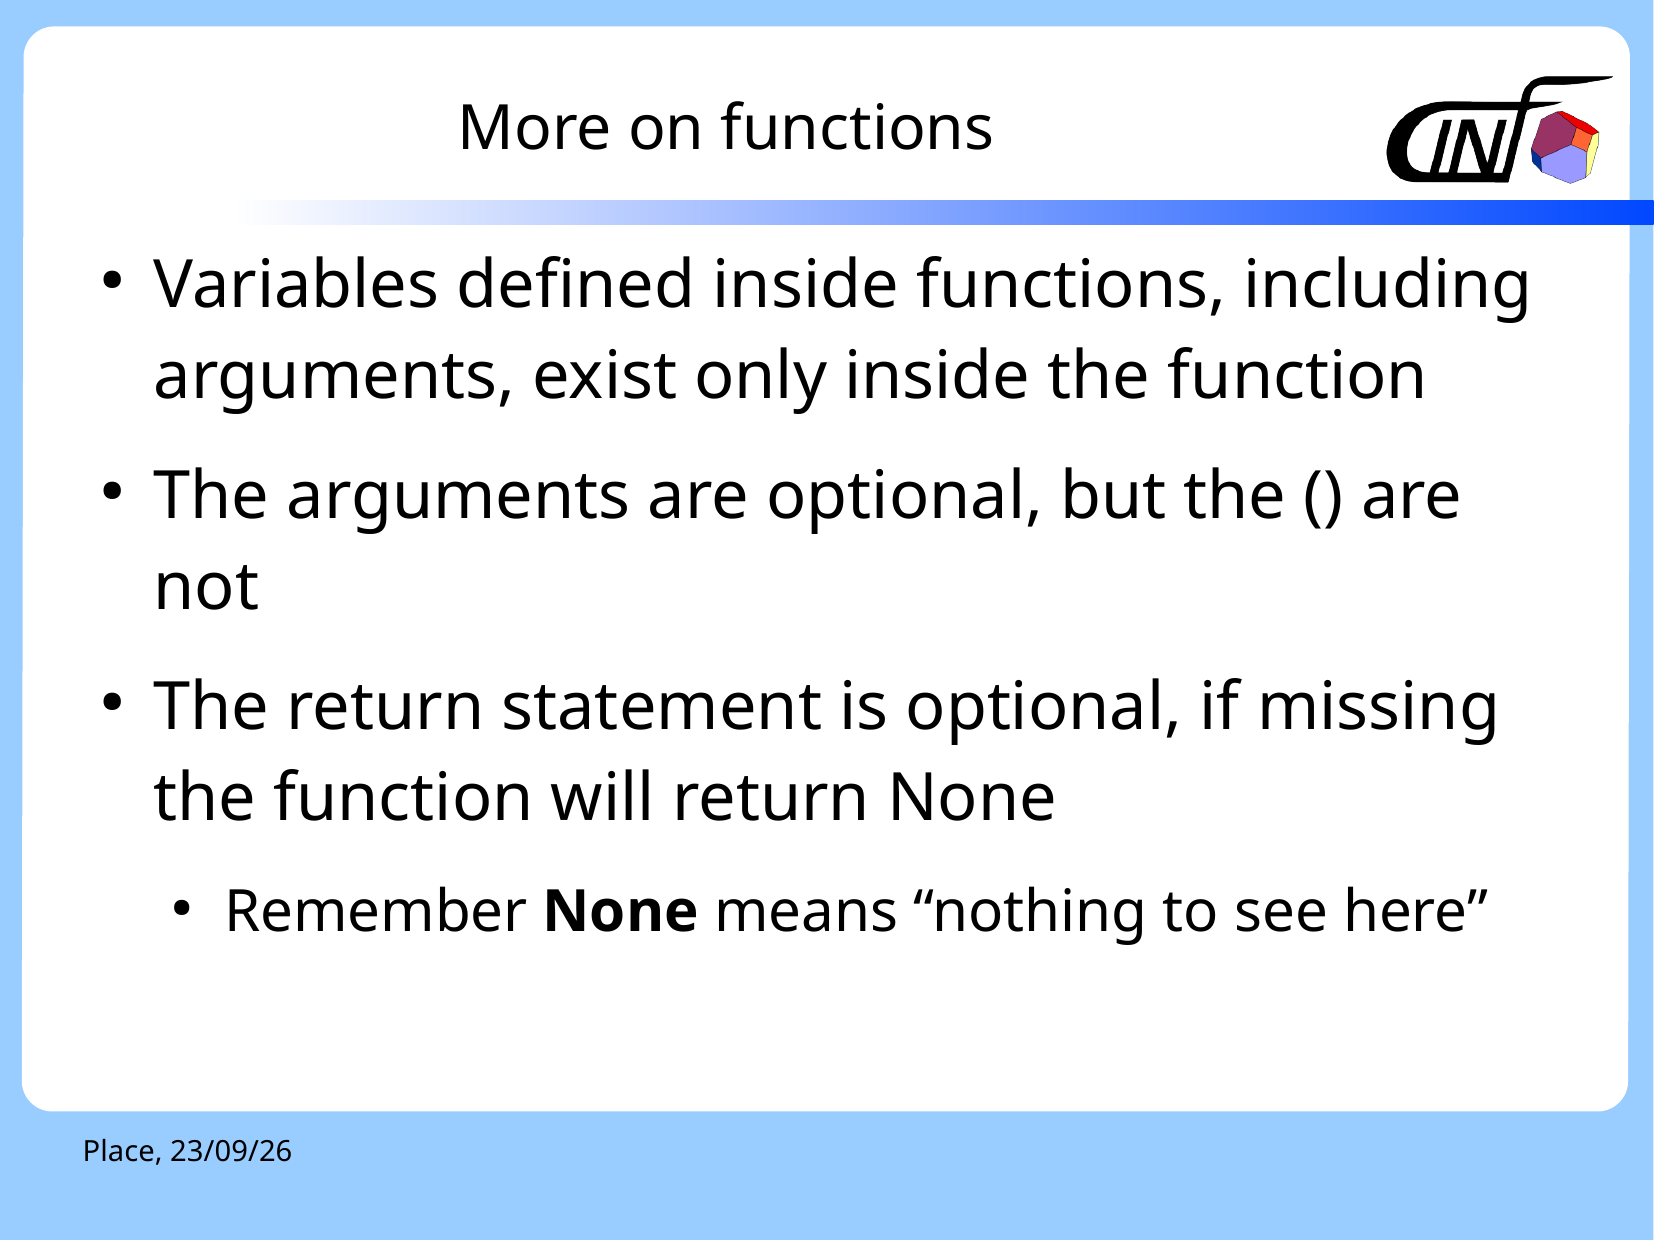

# More on functions
Variables defined inside functions, including arguments, exist only inside the function
The arguments are optional, but the () are not
The return statement is optional, if missing the function will return None
Remember None means “nothing to see here”